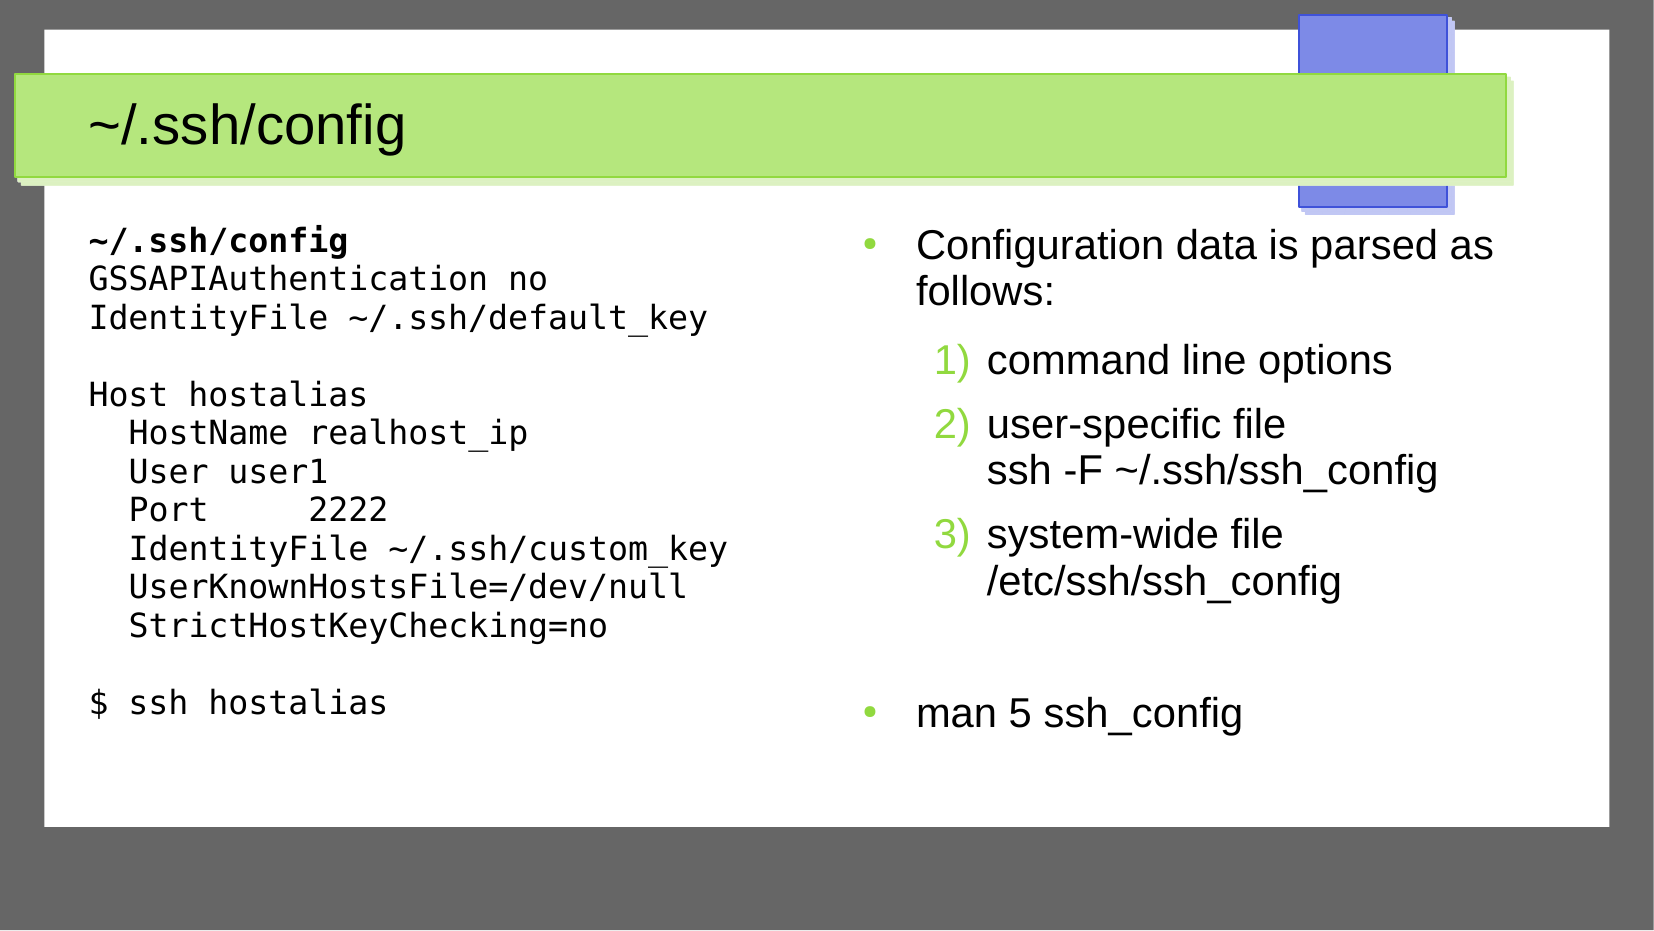

# ~/.ssh/config
~/.ssh/config
GSSAPIAuthentication no
IdentityFile ~/.ssh/default_key
Host hostalias
 HostName realhost_ip
 User user1
 Port 2222
 IdentityFile ~/.ssh/custom_key
 UserKnownHostsFile=/dev/null
 StrictHostKeyChecking=no
$ ssh hostalias
Configuration data is parsed as follows:
command line options
user-specific file
ssh -F ~/.ssh/ssh_config
system-wide file
/etc/ssh/ssh_config
man 5 ssh_config